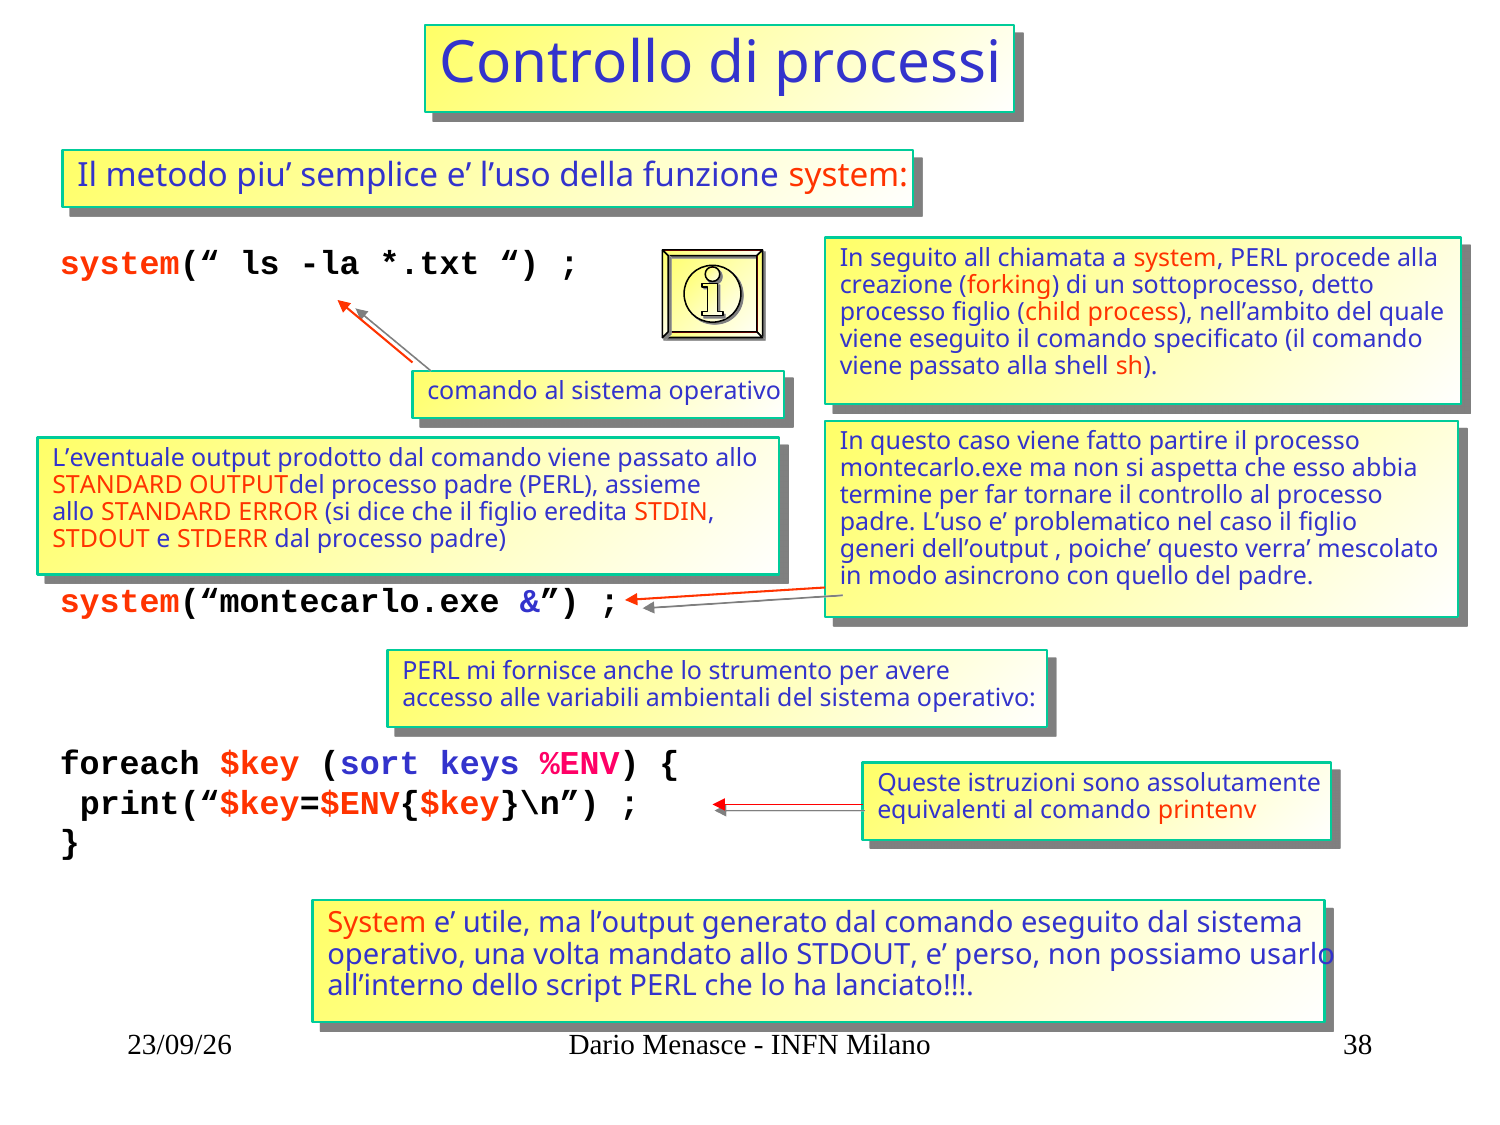

Controllo di processi
Il metodo piu’ semplice e’ l’uso della funzione system:
 system(“ “) ;
ls -la *.txt
 comando
In seguito all chiamata a system, PERL procede alla
creazione (forking) di un sottoprocesso, detto
processo figlio (child process), nell’ambito del quale
viene eseguito il comando specificato (il comando
viene passato alla shell sh).
comando al sistema operativo
In questo caso viene fatto partire il processo
montecarlo.exe ma non si aspetta che esso abbia
termine per far tornare il controllo al processo
padre. L’uso e’ problematico nel caso il figlio
generi dell’output , poiche’ questo verra’ mescolato
in modo asincrono con quello del padre.
L’eventuale output prodotto dal comando viene passato allo
STANDARD OUTPUTdel processo padre (PERL), assieme
allo STANDARD ERROR (si dice che il figlio eredita STDIN,
STDOUT e STDERR dal processo padre)
 system(“montecarlo.exe &”) ;
PERL mi fornisce anche lo strumento per avere
accesso alle variabili ambientali del sistema operativo:
 foreach $key ( ) {
 print(“$key=$ENV{$key}\n”) ;
 }
sort
keys
%ENV
Queste istruzioni sono assolutamente
equivalenti al comando printenv
System e’ utile, ma l’output generato dal comando eseguito dal sistema
operativo, una volta mandato allo STDOUT, e’ perso, non possiamo usarlo
all’interno dello script PERL che lo ha lanciato!!!.
Dario Menasce - INFN Milano